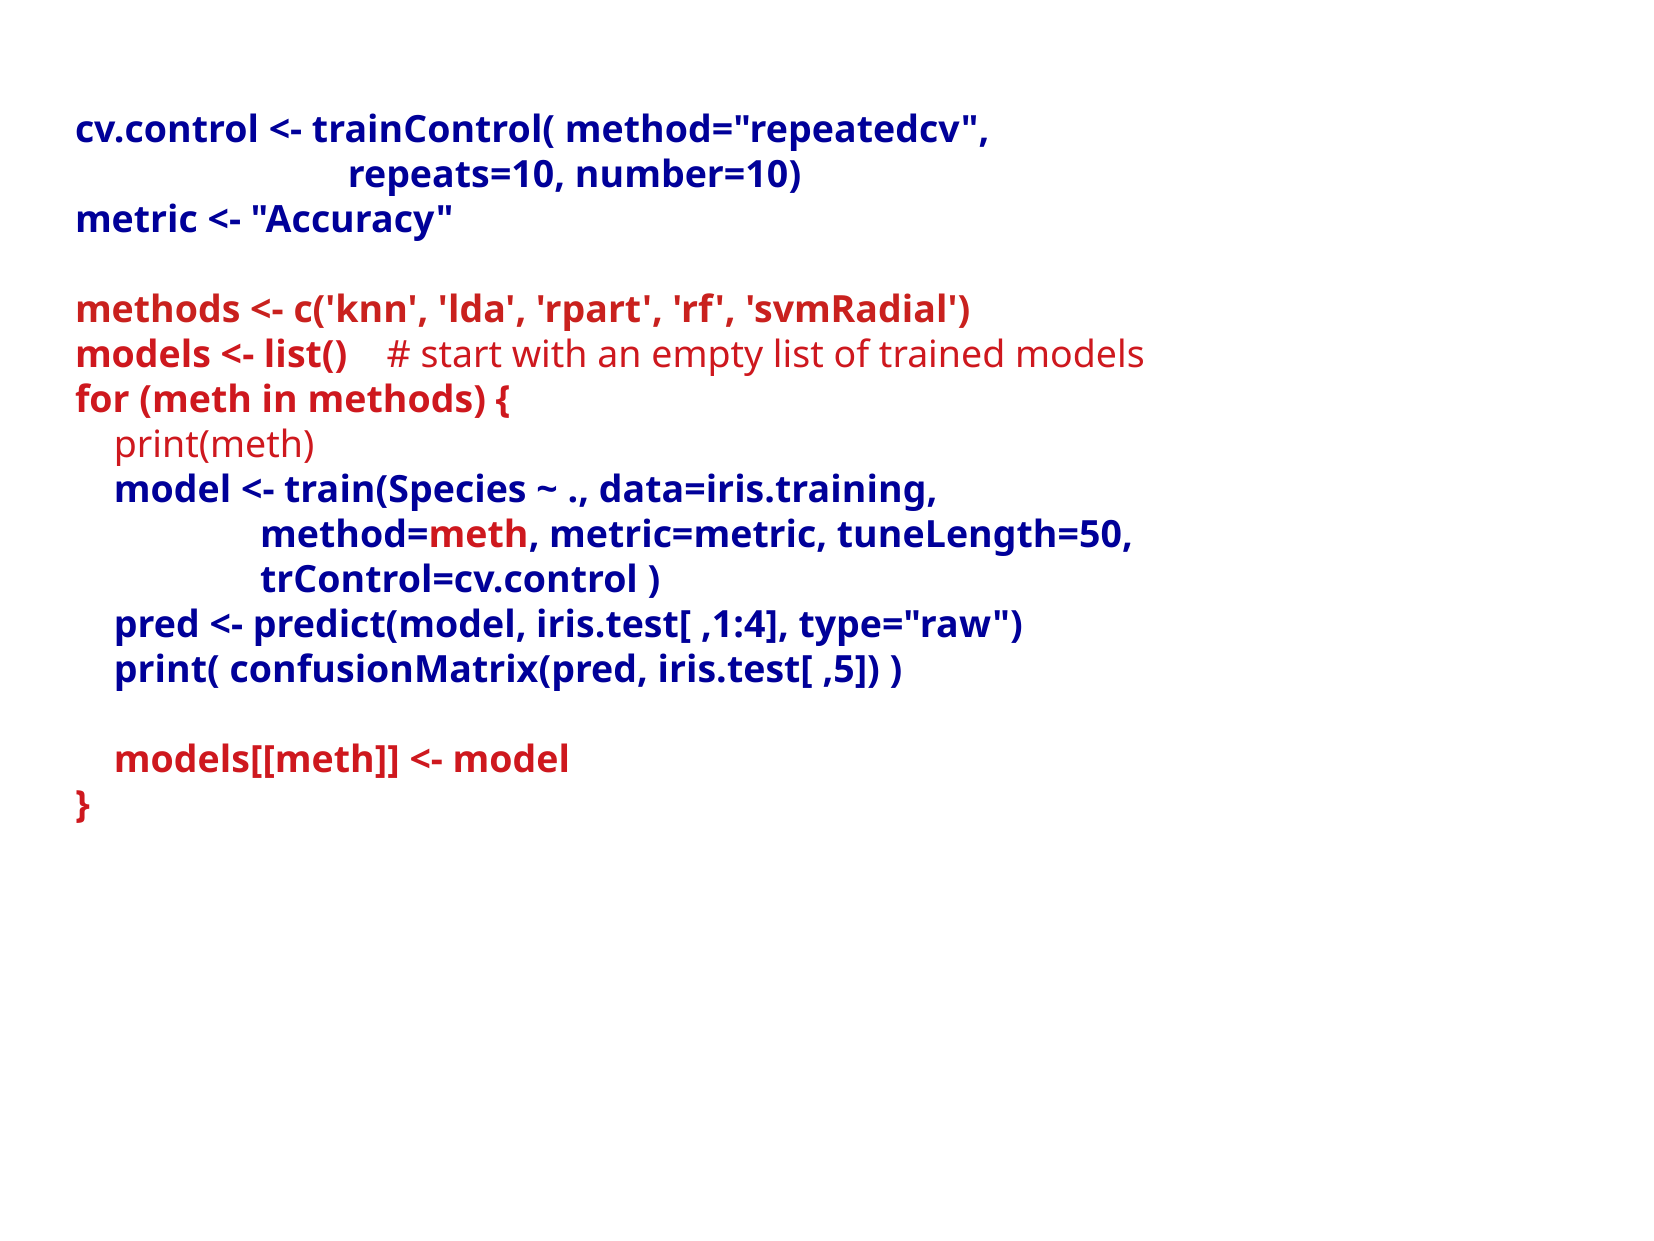

cv.control <- trainControl( method="repeatedcv",
 repeats=10, number=10)
metric <- "Accuracy"
methods <- c('knn', 'lda', 'rpart', 'rf', 'svmRadial')
models <- list() # start with an empty list of trained models
for (meth in methods) {
 print(meth)
 model <- train(Species ~ ., data=iris.training,
 method=meth, metric=metric, tuneLength=50,
 trControl=cv.control )
 pred <- predict(model, iris.test[ ,1:4], type="raw")
 print( confusionMatrix(pred, iris.test[ ,5]) )
 models[[meth]] <- model
}